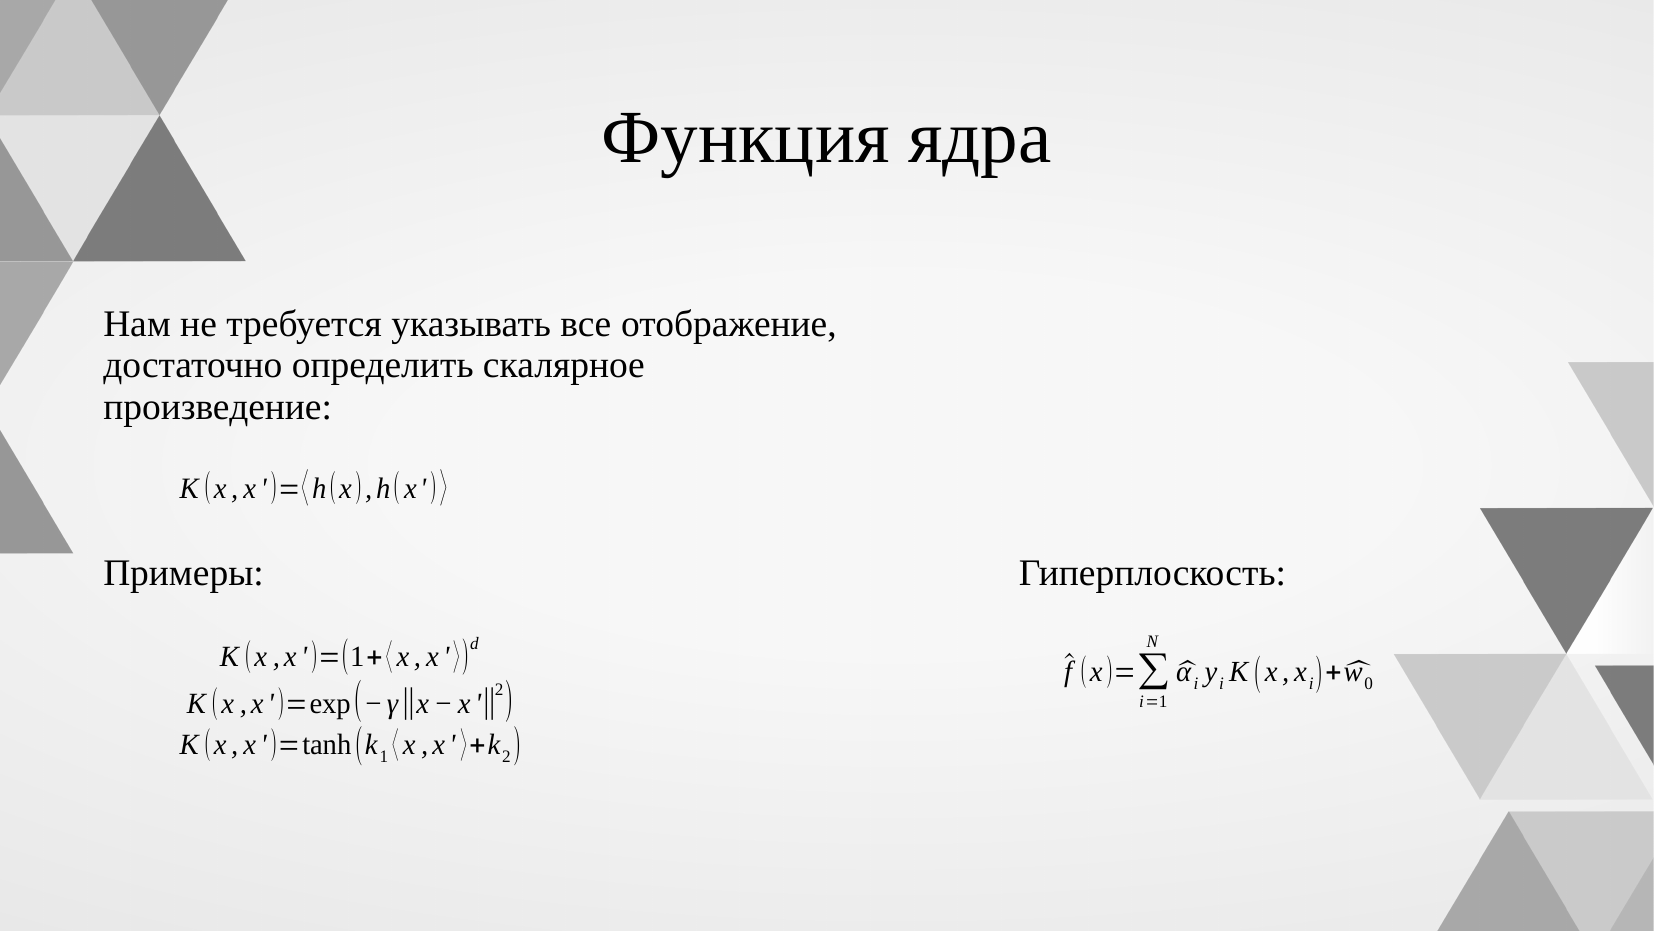

Функция ядра
Нам не требуется указывать все отображение, достаточно определить скалярное произведение:
Примеры:
Гиперплоскость: